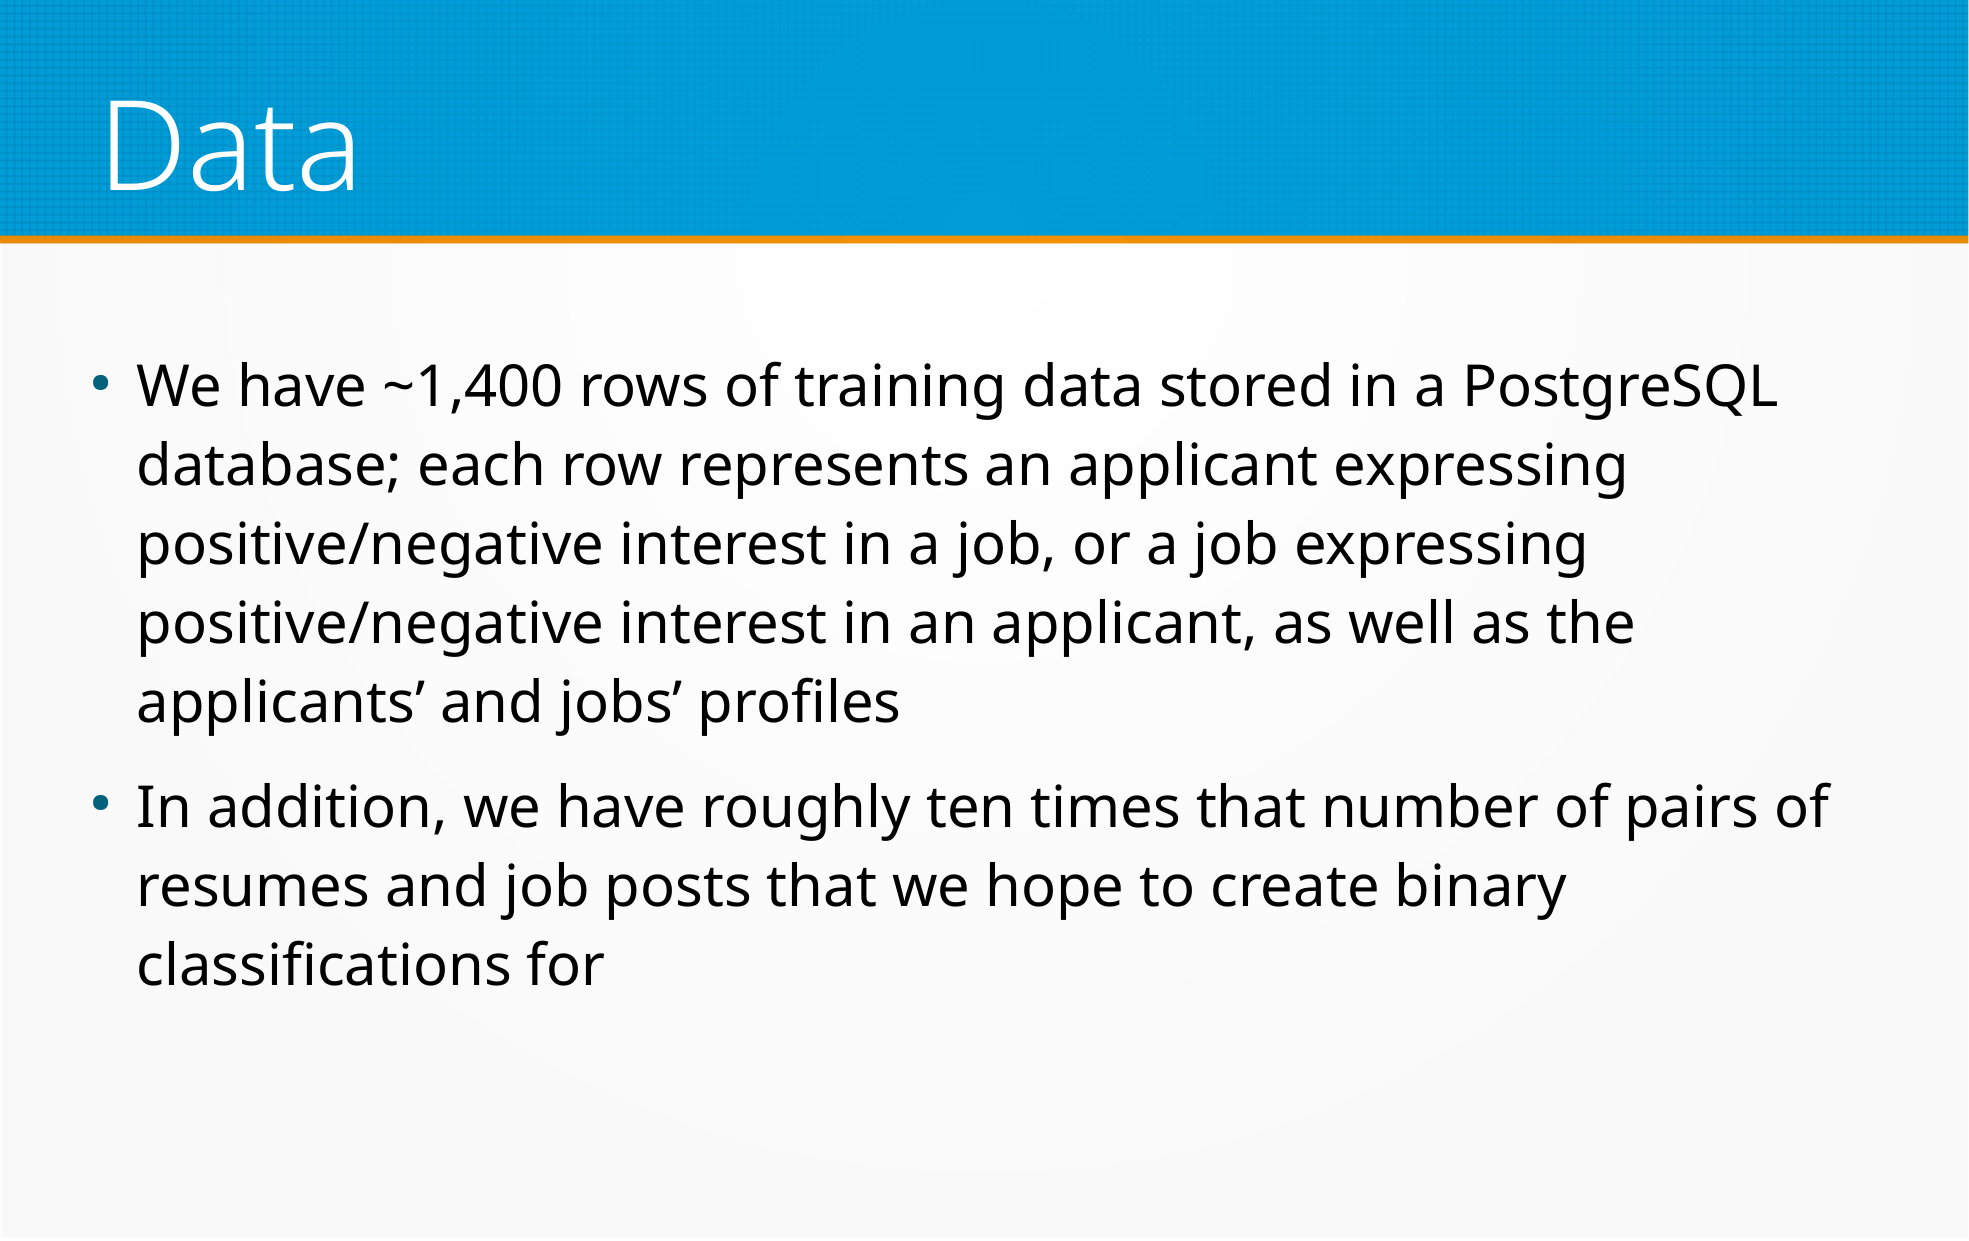

# Data
We have ~1,400 rows of training data stored in a PostgreSQL database; each row represents an applicant expressing positive/negative interest in a job, or a job expressing positive/negative interest in an applicant, as well as the applicants’ and jobs’ profiles
In addition, we have roughly ten times that number of pairs of resumes and job posts that we hope to create binary classifications for